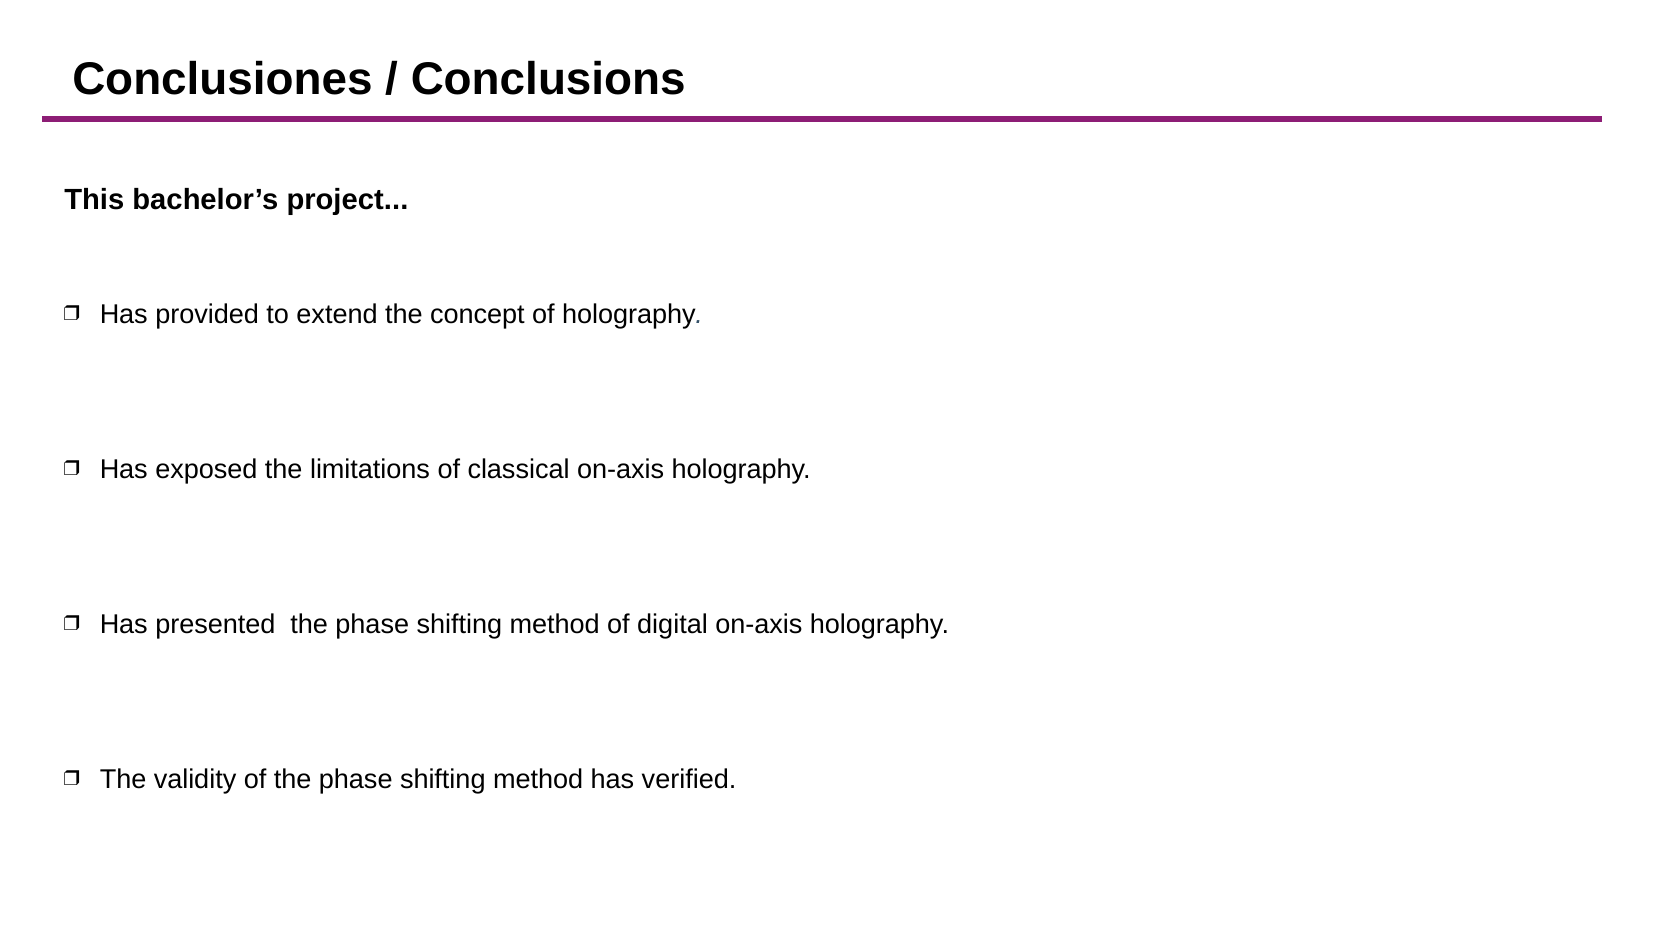

# Conclusiones / Conclusions
This bachelor’s project...
Has provided to extend the concept of holography.
Has exposed the limitations of classical on-axis holography.
Has presented the phase shifting method of digital on-axis holography.
The validity of the phase shifting method has verified.